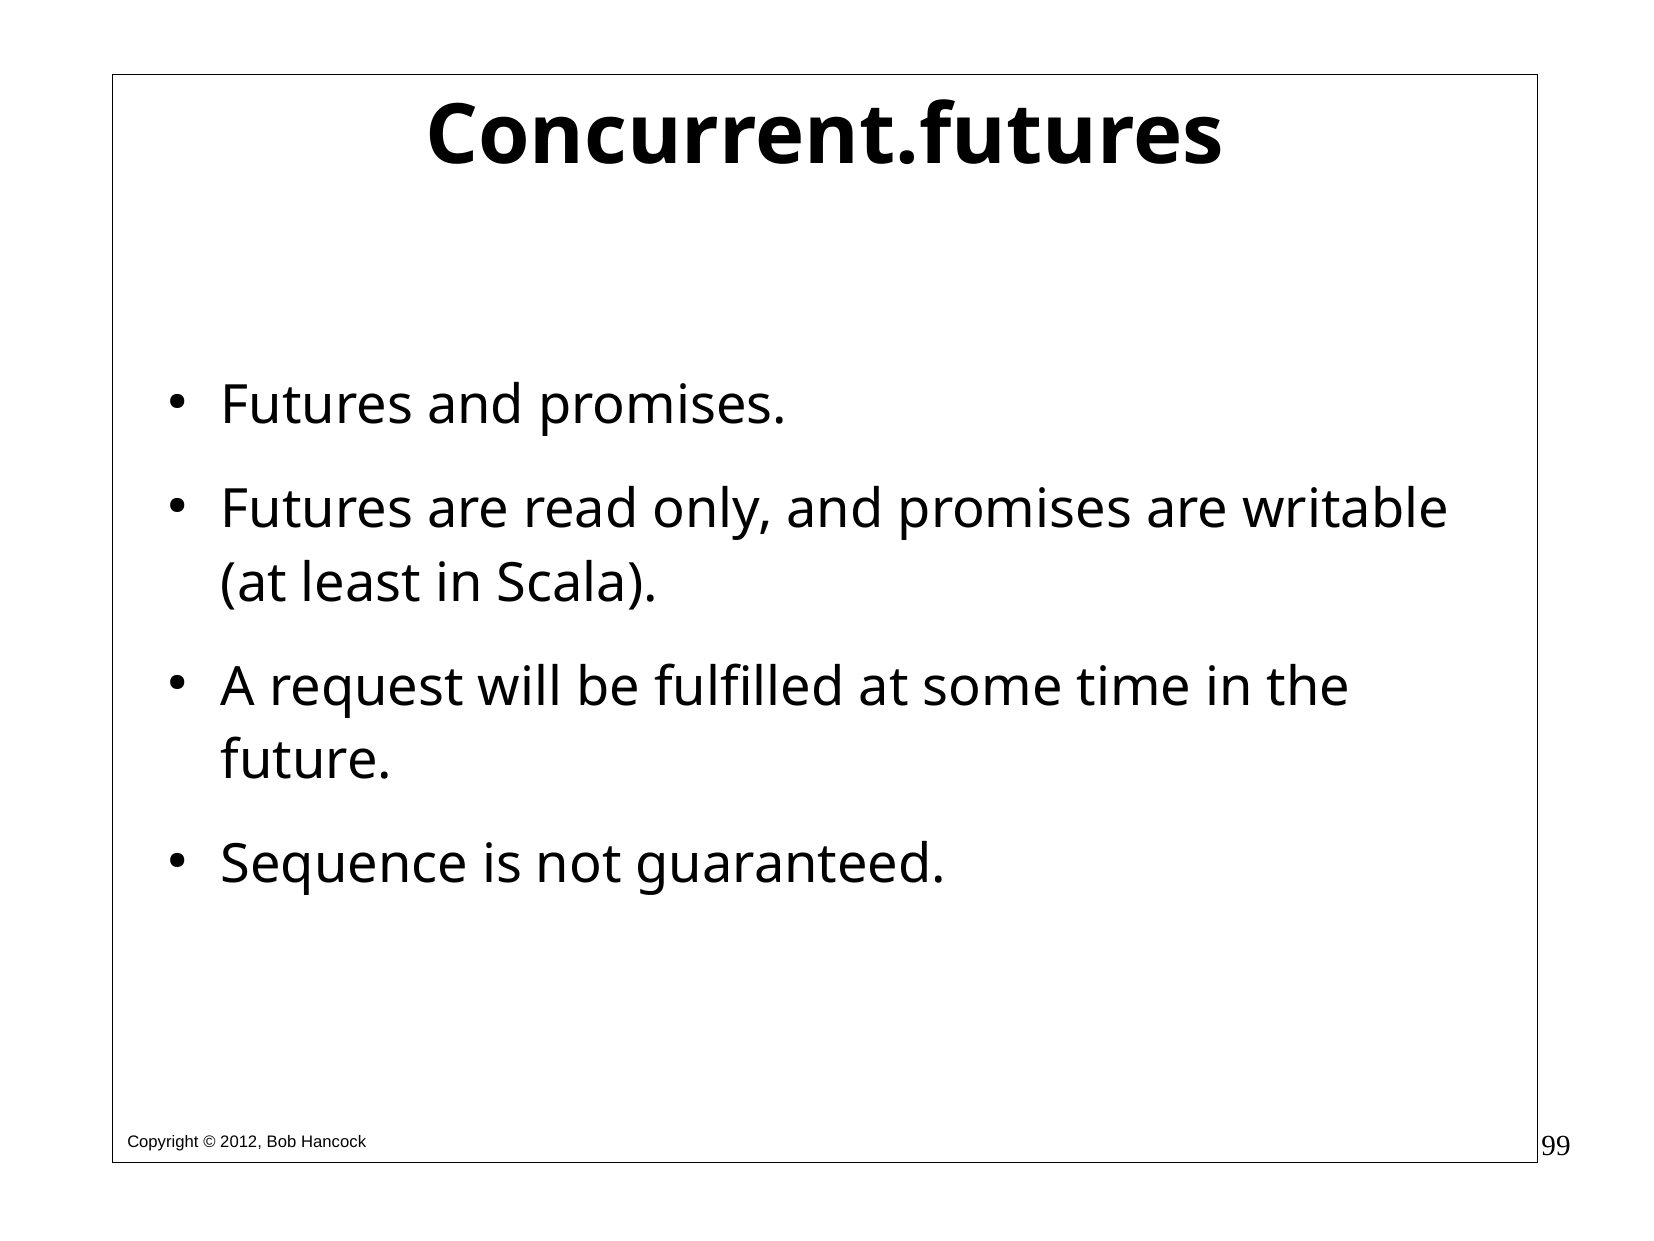

# Concurrent.futures
Futures and promises.
Futures are read only, and promises are writable (at least in Scala).
A request will be fulfilled at some time in the future.
Sequence is not guaranteed.
Copyright © 2012, Bob Hancock
99